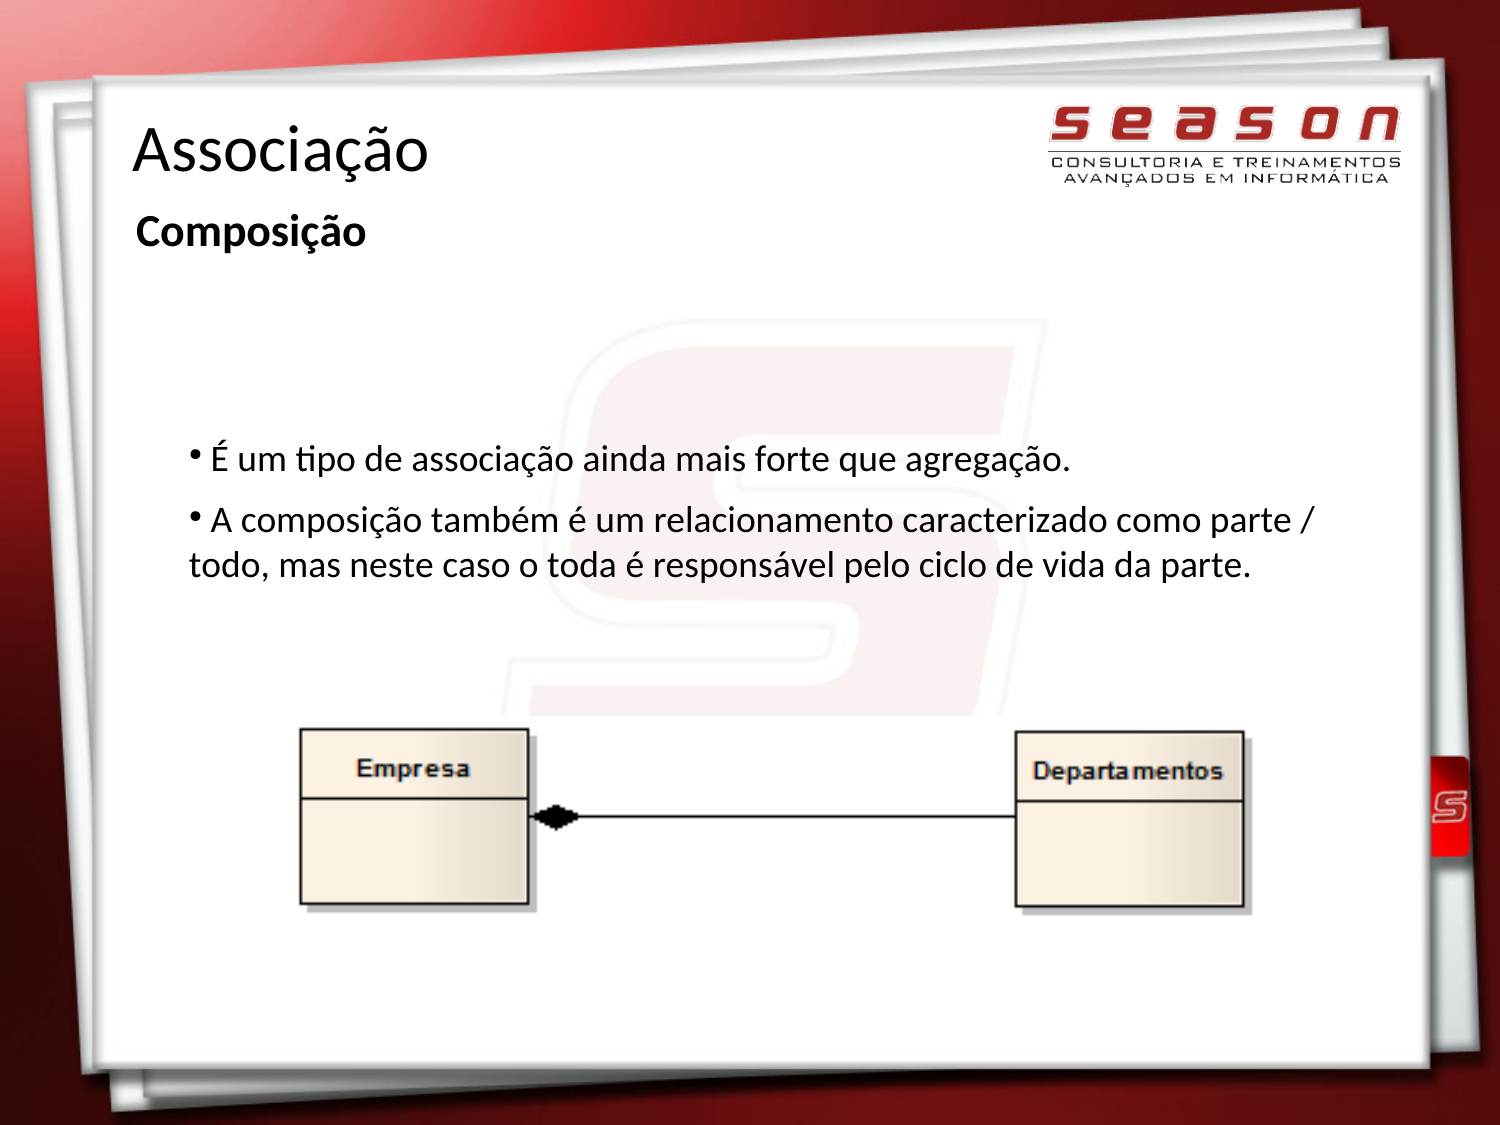

# Associação
Composição
 É um tipo de associação ainda mais forte que agregação.
 A composição também é um relacionamento caracterizado como parte / todo, mas neste caso o toda é responsável pelo ciclo de vida da parte.